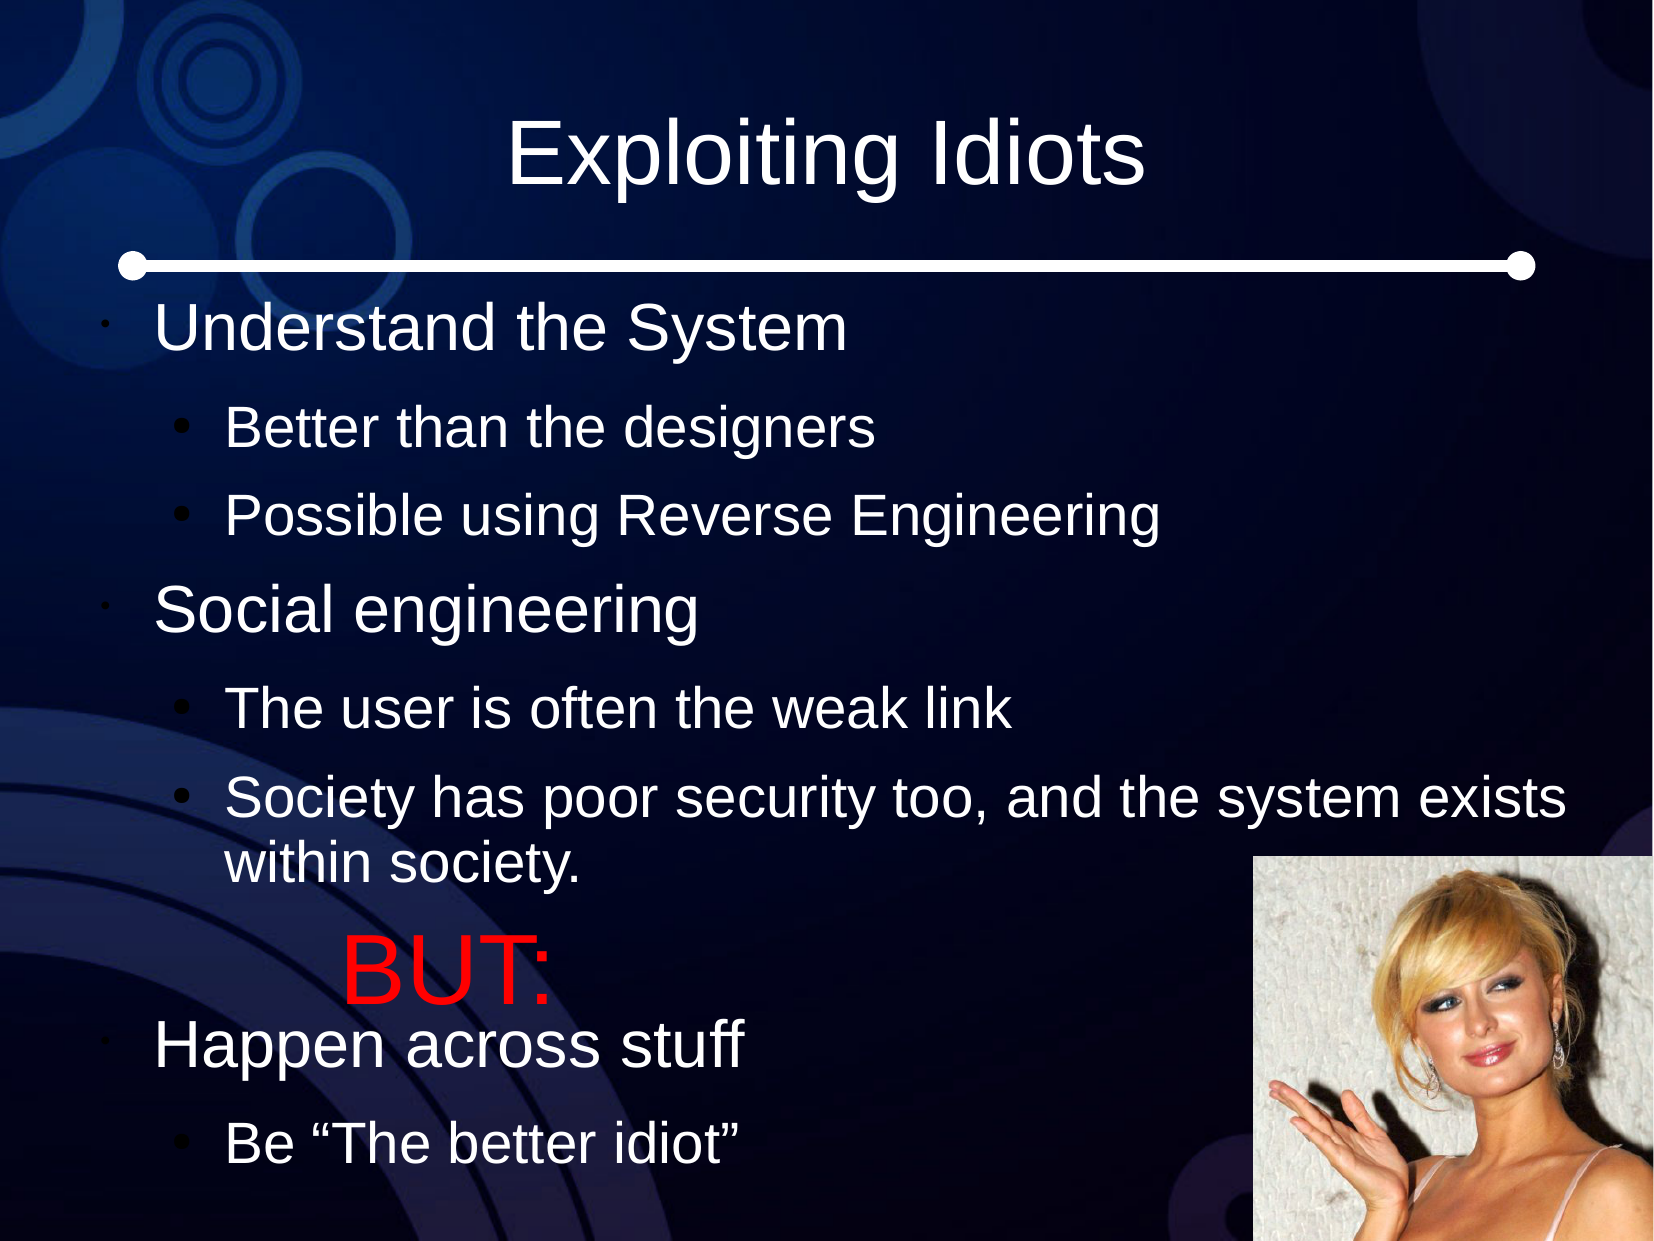

# Exploiting Idiots
Understand the System
Better than the designers
Possible using Reverse Engineering
Social engineering
The user is often the weak link
Society has poor security too, and the system exists within society.
Happen across stuff
Be “The better idiot”
BUT: